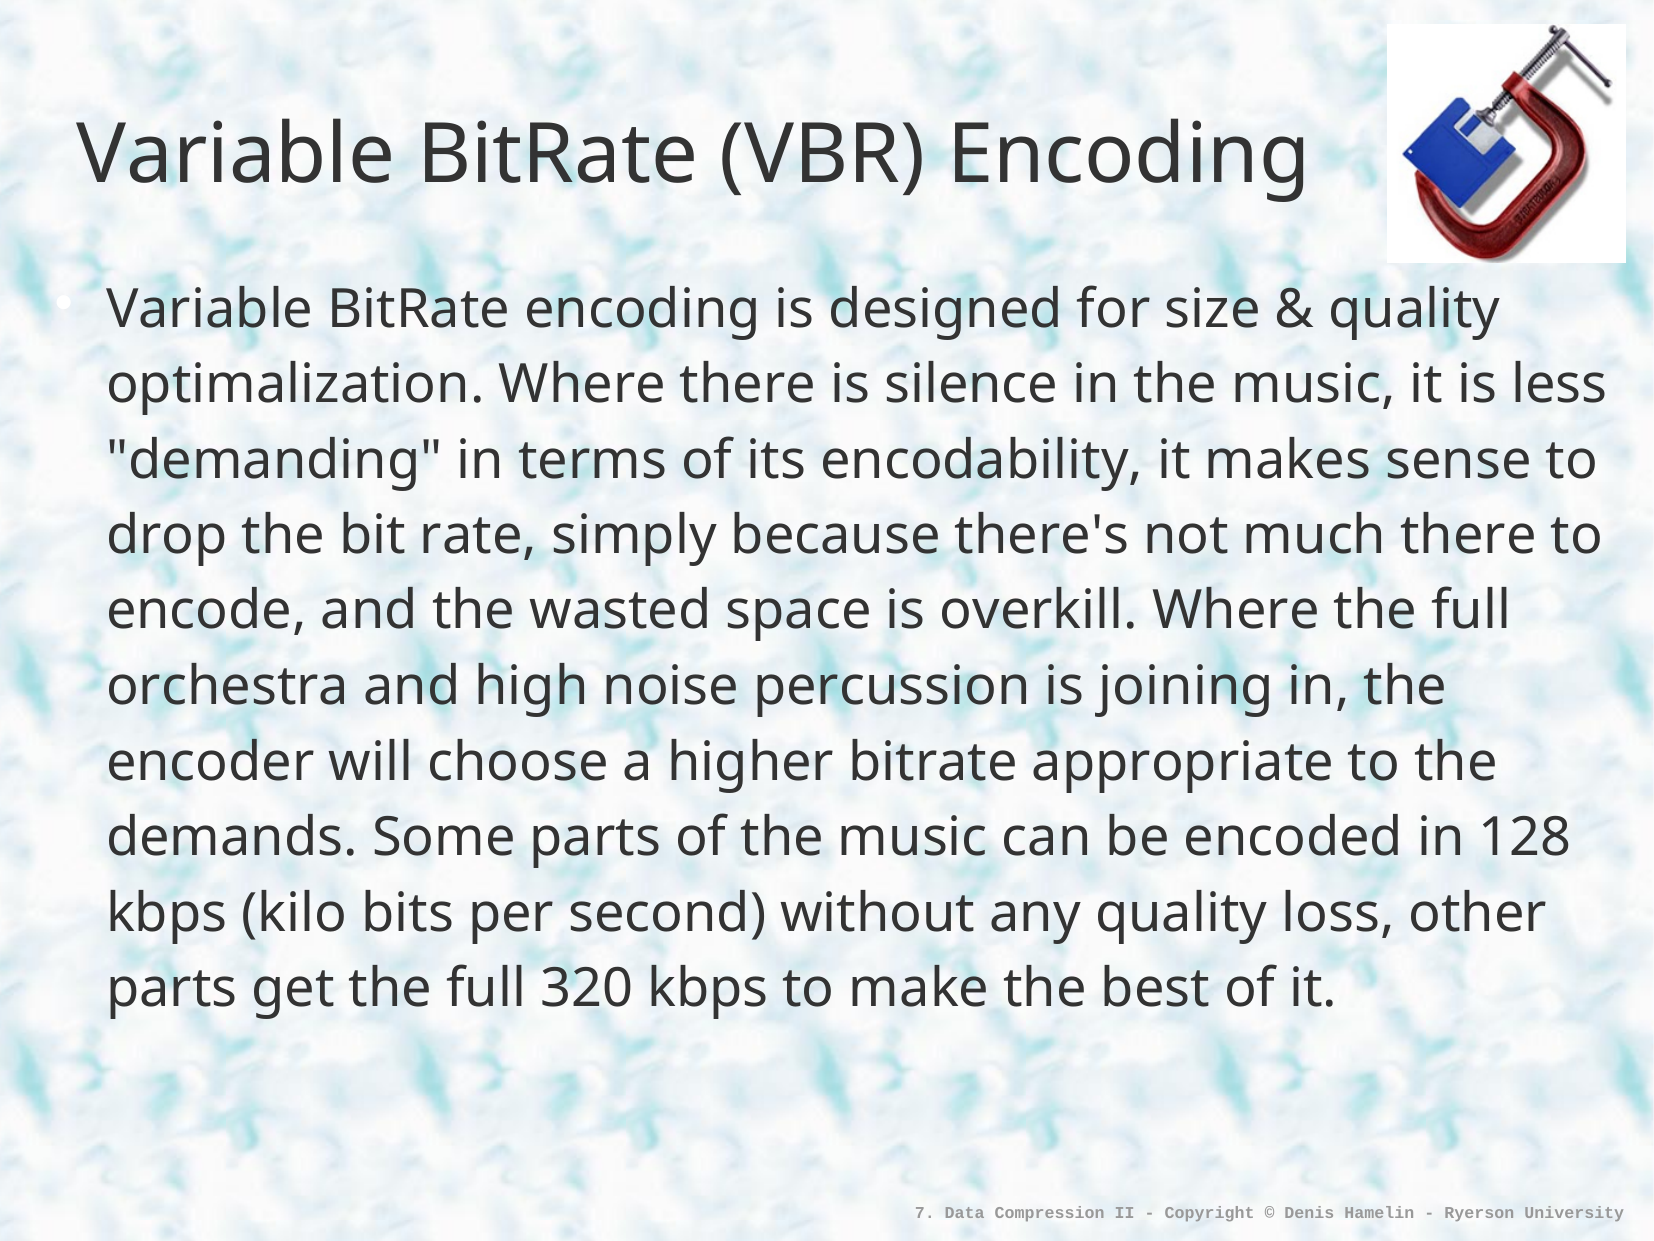

# Variable BitRate (VBR) Encoding
Variable BitRate encoding is designed for size & quality optimalization. Where there is silence in the music, it is less "demanding" in terms of its encodability, it makes sense to drop the bit rate, simply because there's not much there to encode, and the wasted space is overkill. Where the full orchestra and high noise percussion is joining in, the encoder will choose a higher bitrate appropriate to the demands. Some parts of the music can be encoded in 128 kbps (kilo bits per second) without any quality loss, other parts get the full 320 kbps to make the best of it.